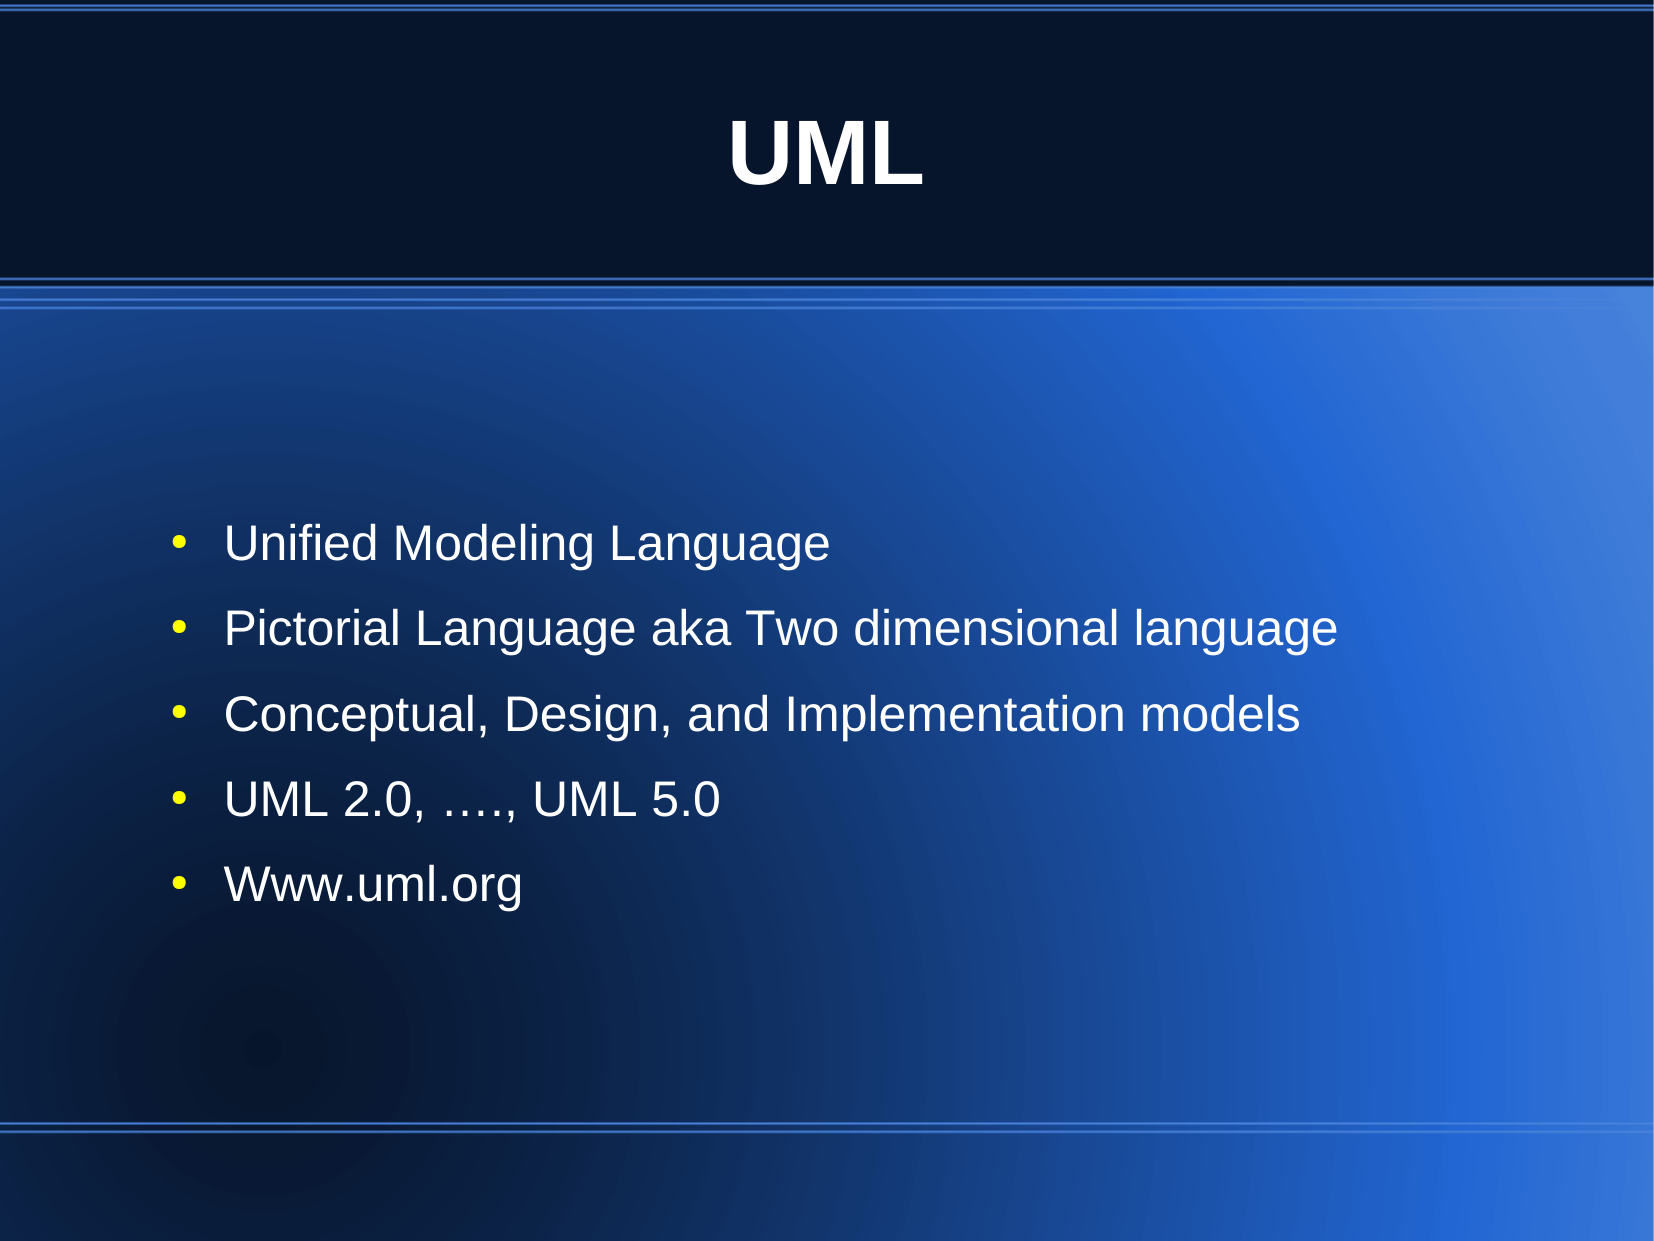

# UML
Unified Modeling Language
Pictorial Language aka Two dimensional language
Conceptual, Design, and Implementation models
UML 2.0, …., UML 5.0
Www.uml.org